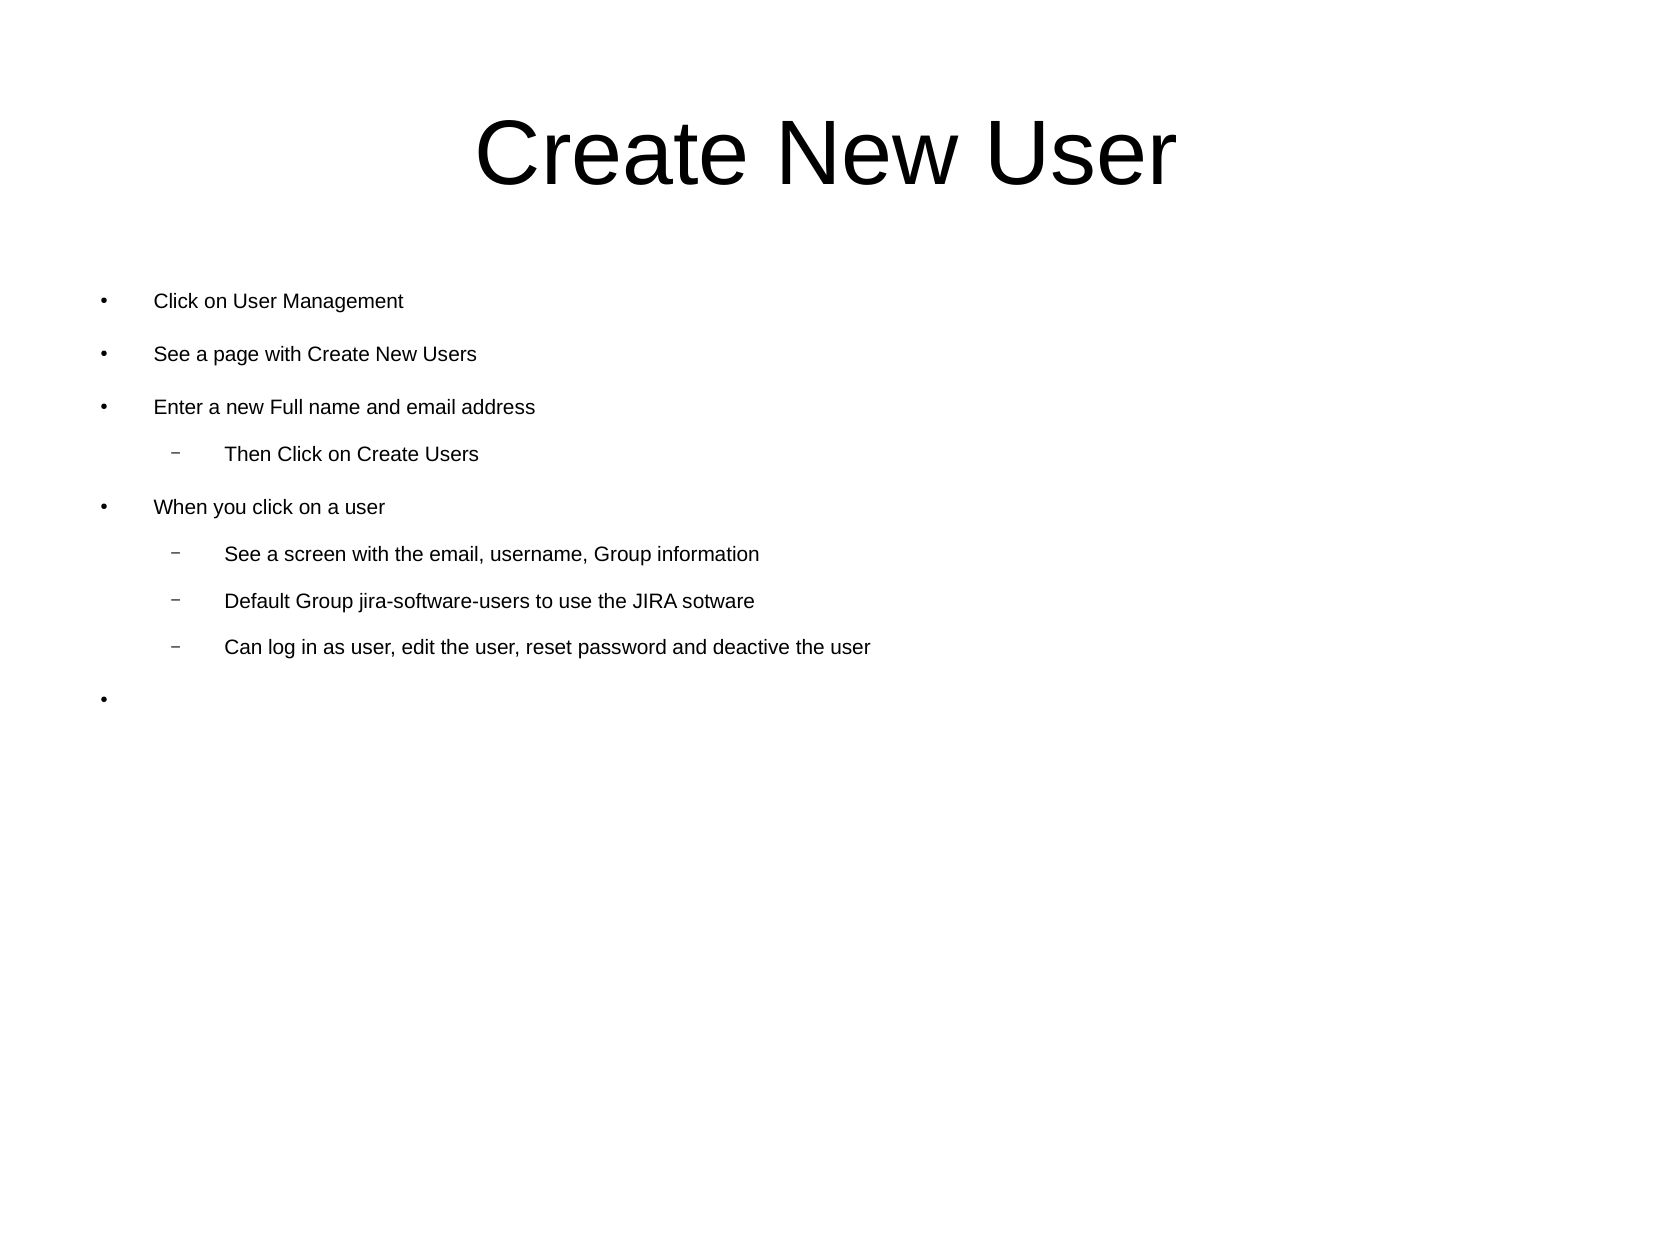

# Create New User
Click on User Management
See a page with Create New Users
Enter a new Full name and email address
Then Click on Create Users
When you click on a user
See a screen with the email, username, Group information
Default Group jira-software-users to use the JIRA sotware
Can log in as user, edit the user, reset password and deactive the user